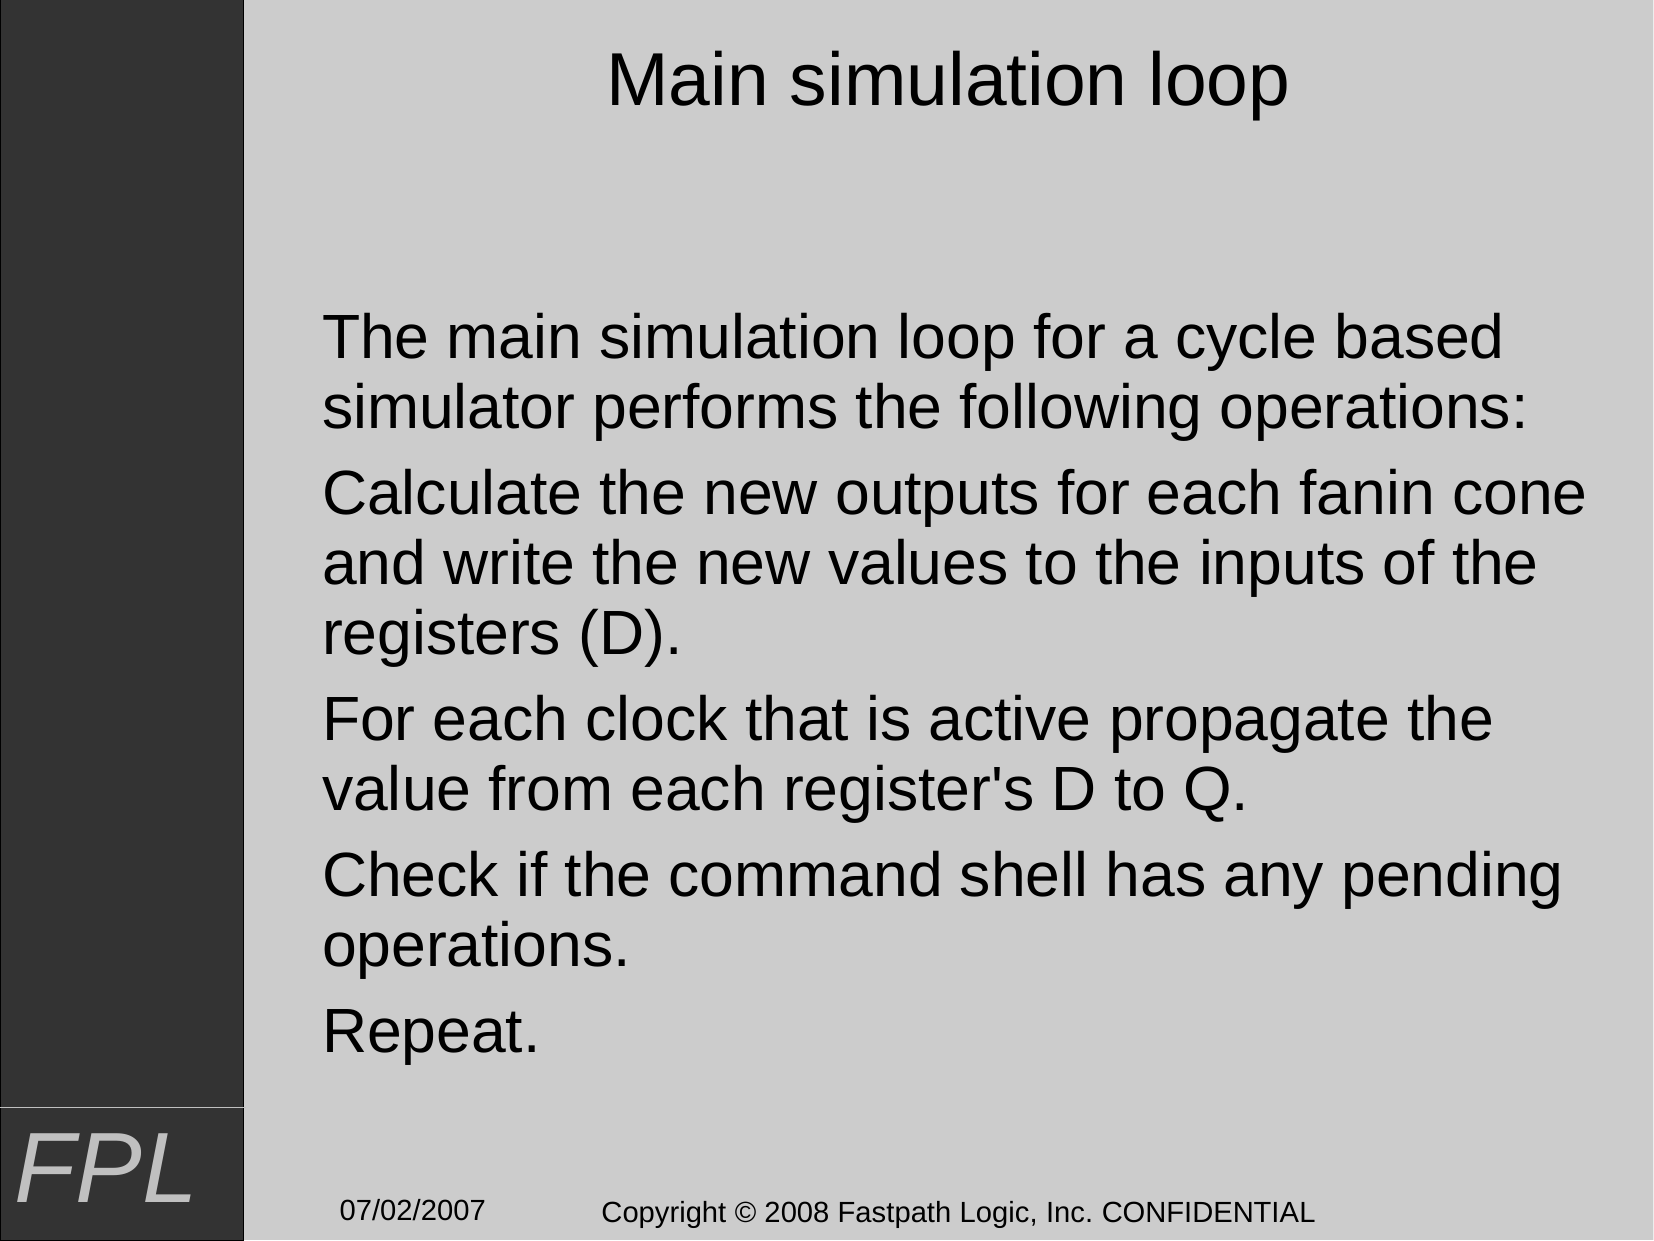

# Main simulation loop
The main simulation loop for a cycle based simulator performs the following operations:
Calculate the new outputs for each fanin cone and write the new values to the inputs of the registers (D).
For each clock that is active propagate the value from each register's D to Q.
Check if the command shell has any pending operations.
Repeat.
07/02/2007
© 2007 FASTPATH LOGIC INC.